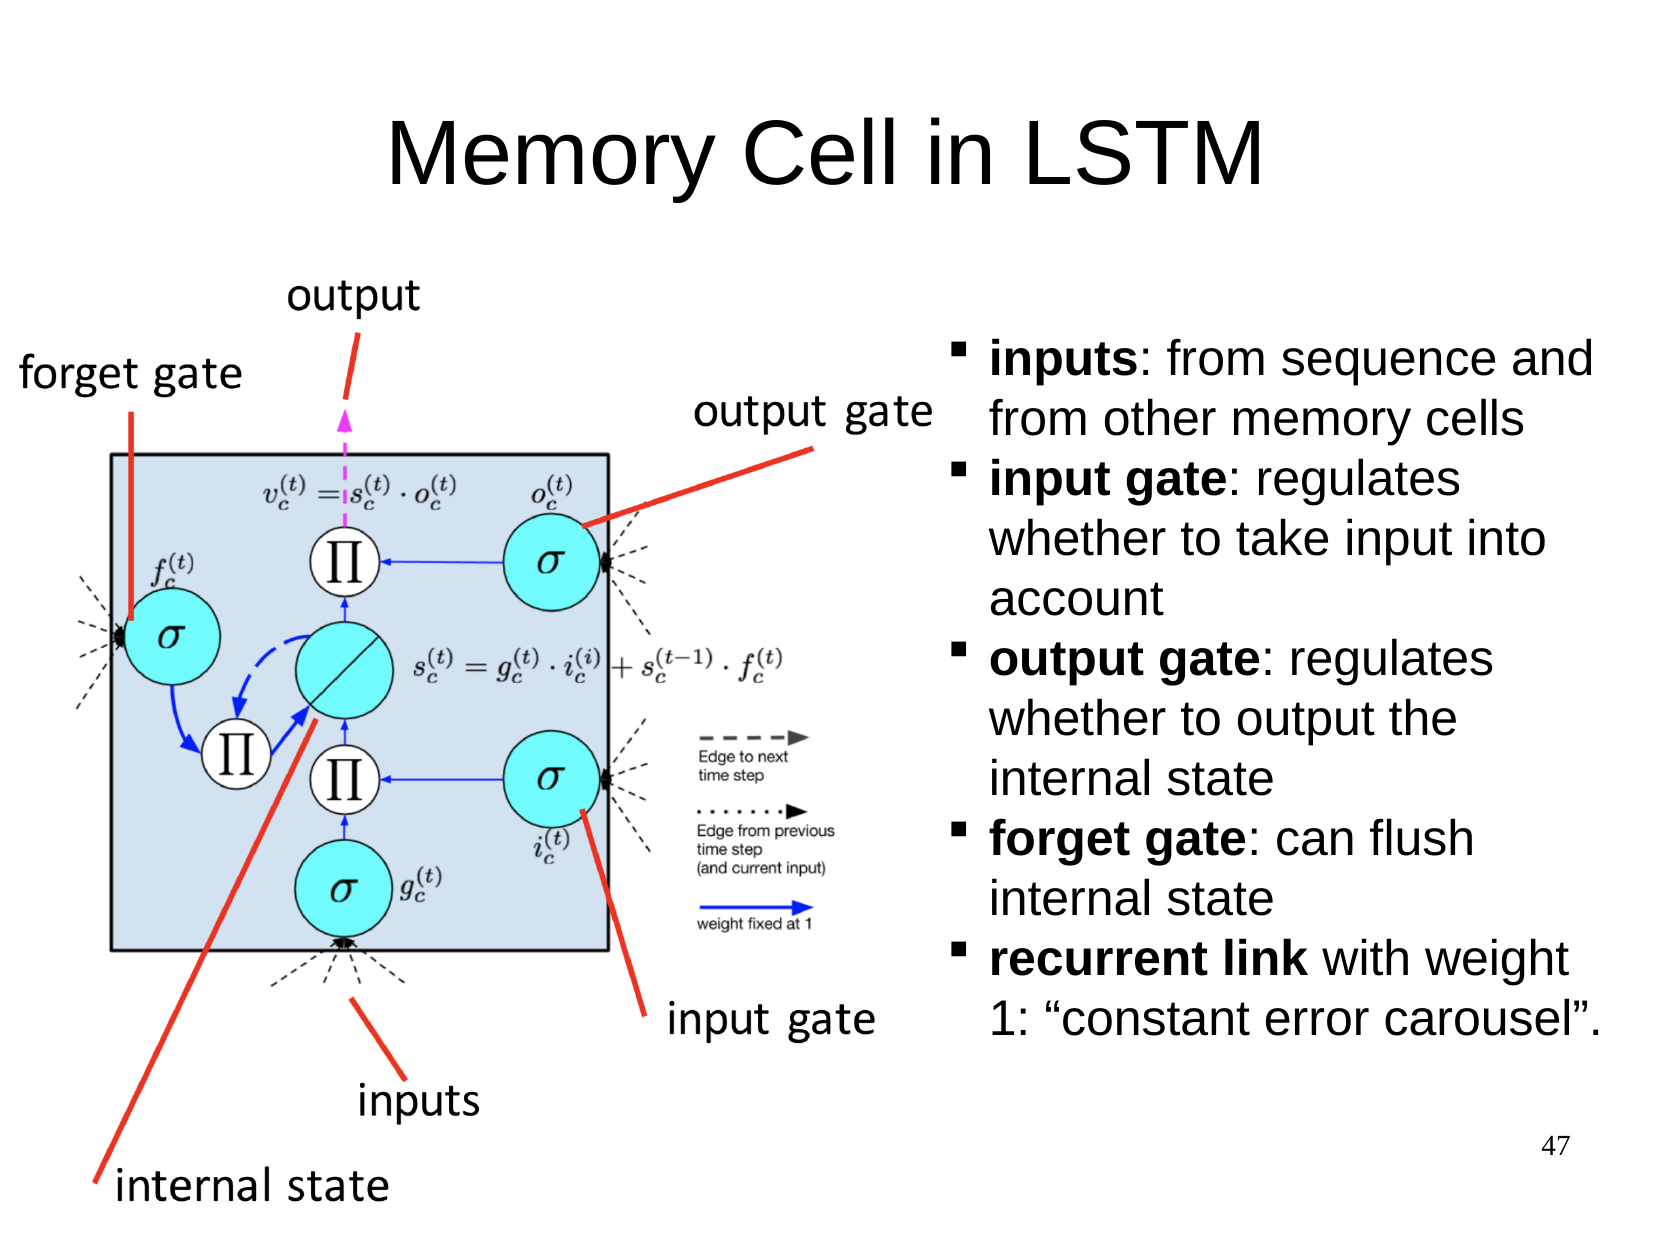

# Memory Cell in LSTM
inputs: from sequence and from other memory cells
input gate: regulates whether to take input into account
output gate: regulates whether to output the internal state
forget gate: can flush internal state
recurrent link with weight 1: “constant error carousel”.
47